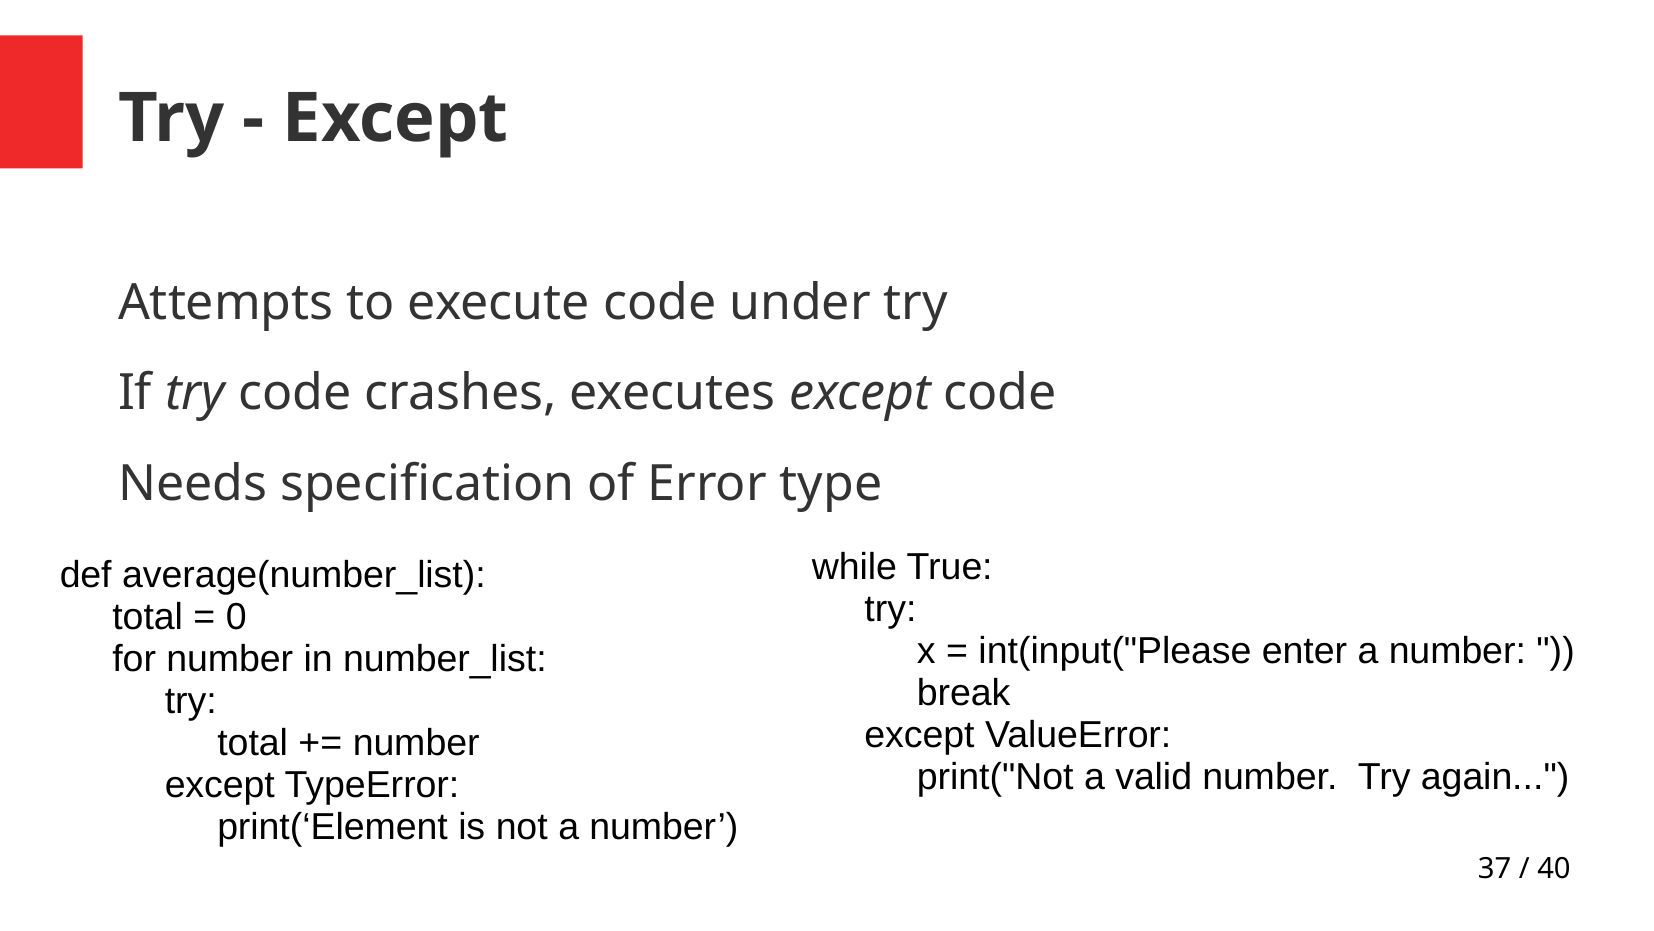

# Try - Except
Attempts to execute code under try
If try code crashes, executes except code
Needs specification of Error type
while True:
 try:
 x = int(input("Please enter a number: "))
 break
 except ValueError:
 print("Not a valid number. Try again...")
def average(number_list):
 total = 0
 for number in number_list:
 try:
 total += number
 except TypeError:
 print(‘Element is not a number’)
37